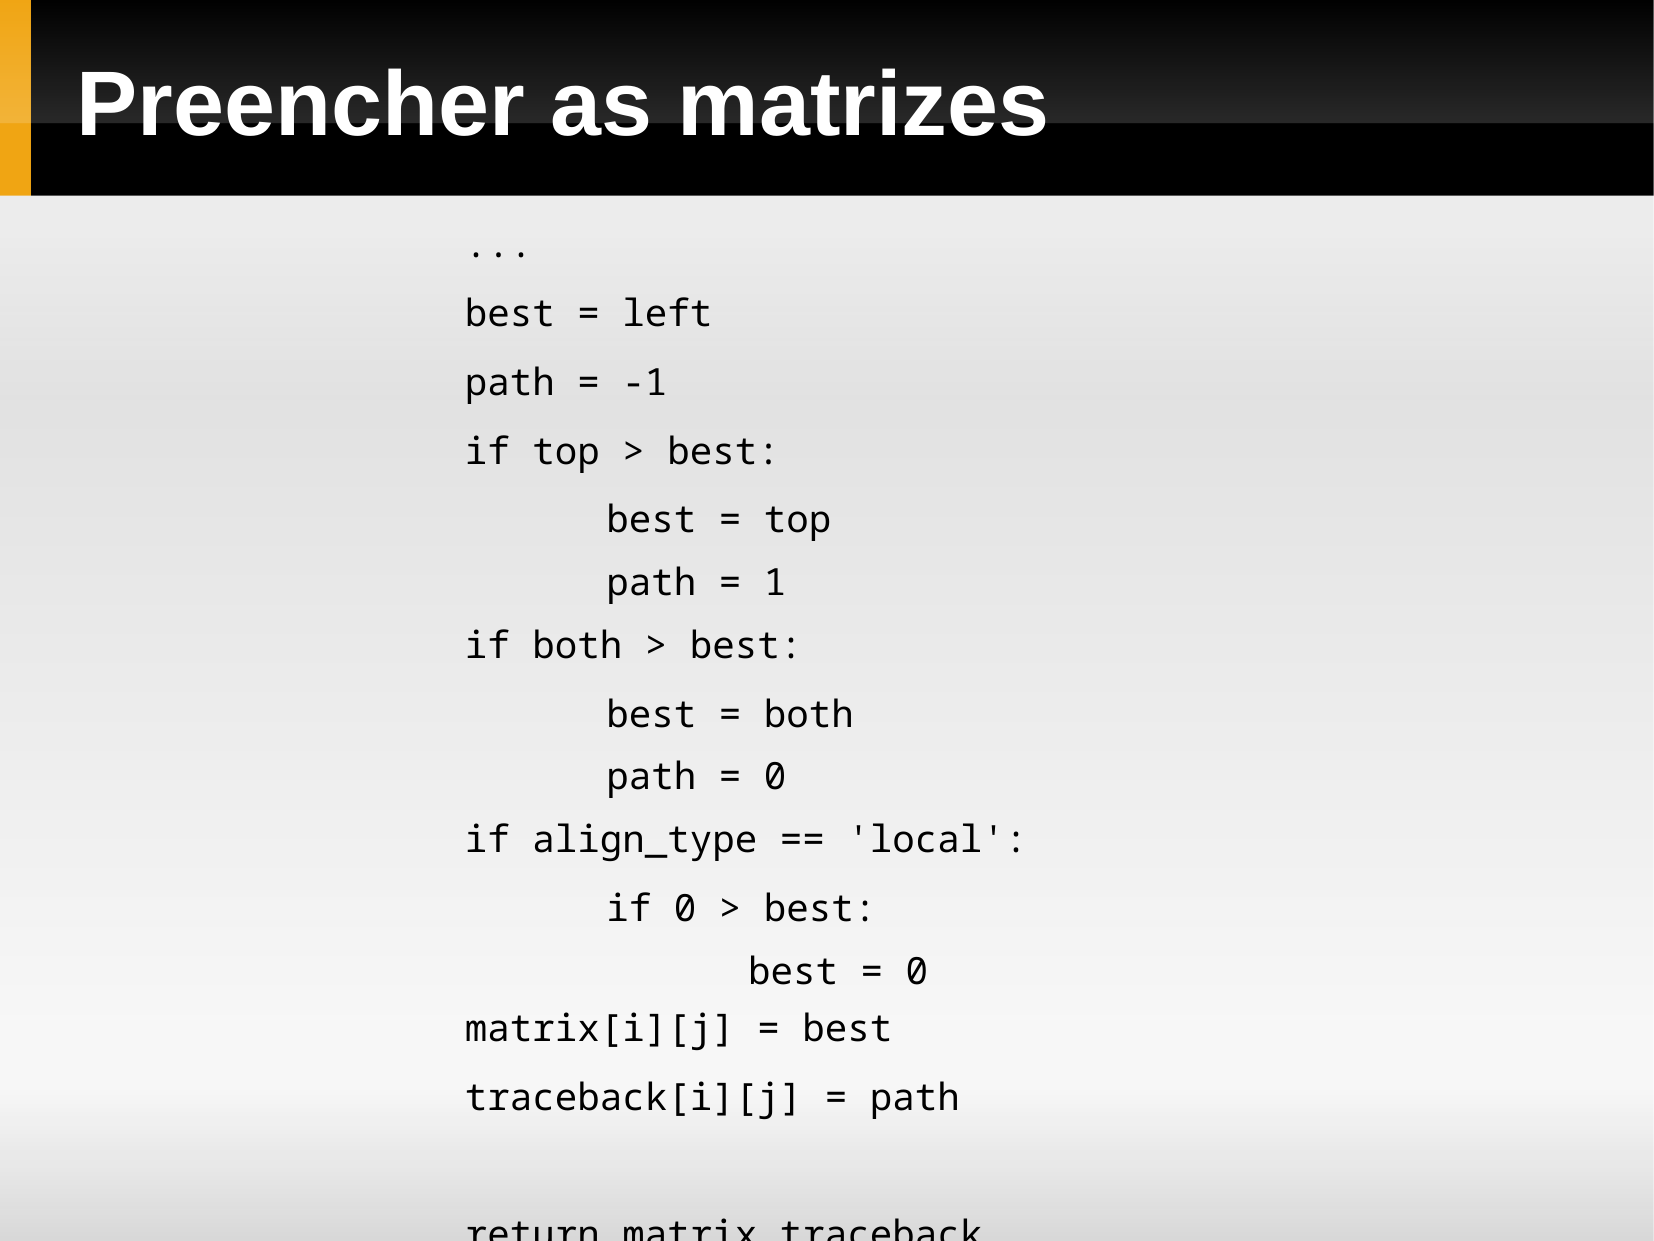

# Preencher as matrizes
...
best = left
path = -1
if top > best:
best = top
path = 1
if both > best:
best = both
path = 0
if align_type == 'local':
if 0 > best:
best = 0
matrix[i][j] = best
traceback[i][j] = path
return matrix,traceback